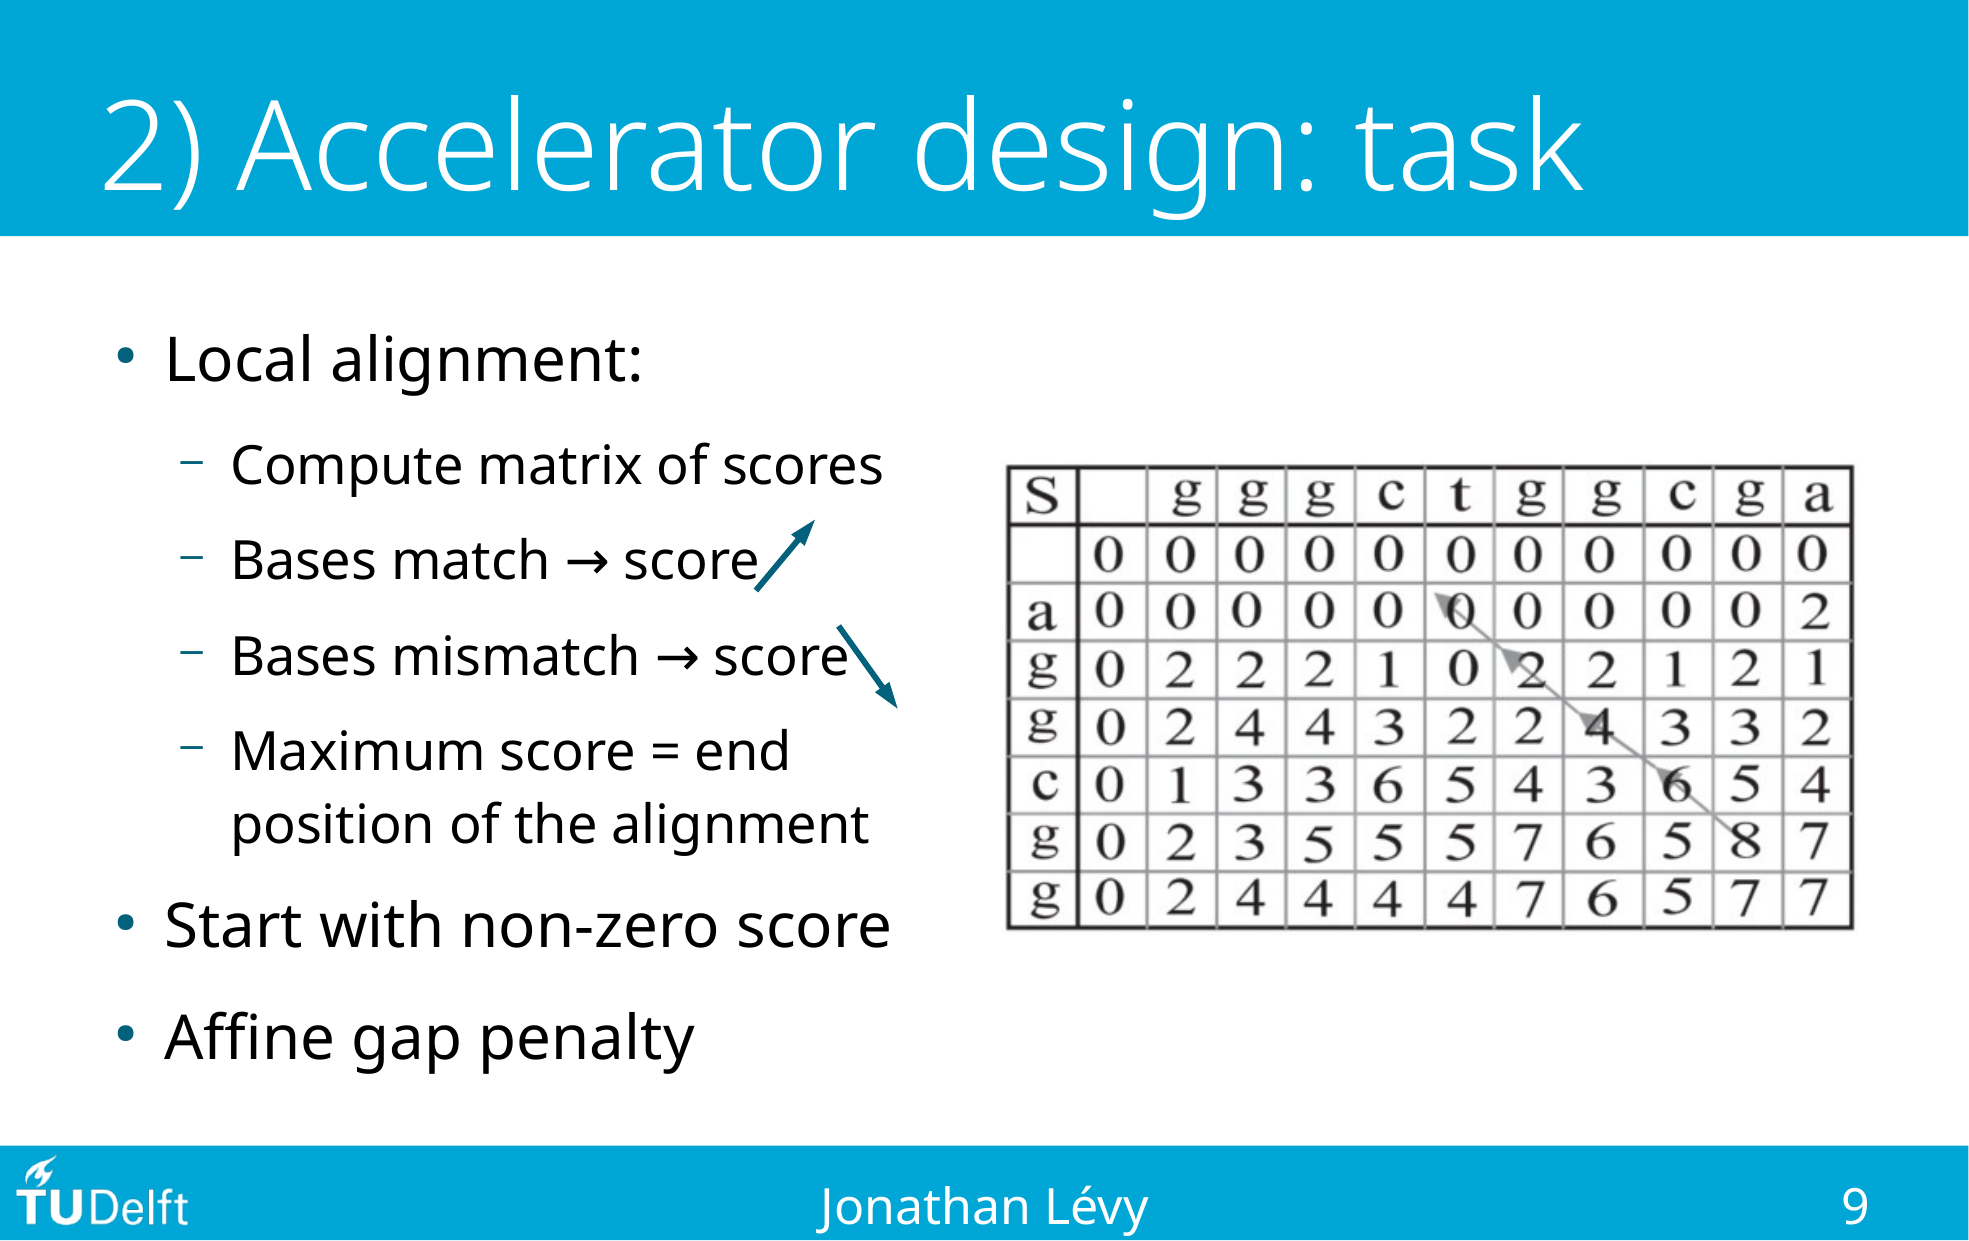

# 2) Accelerator design: task
Local alignment:
Compute matrix of scores
Bases match → score
Bases mismatch → score
Maximum score = end position of the alignment
Start with non-zero score
Affine gap penalty
Jonathan Lévy
9